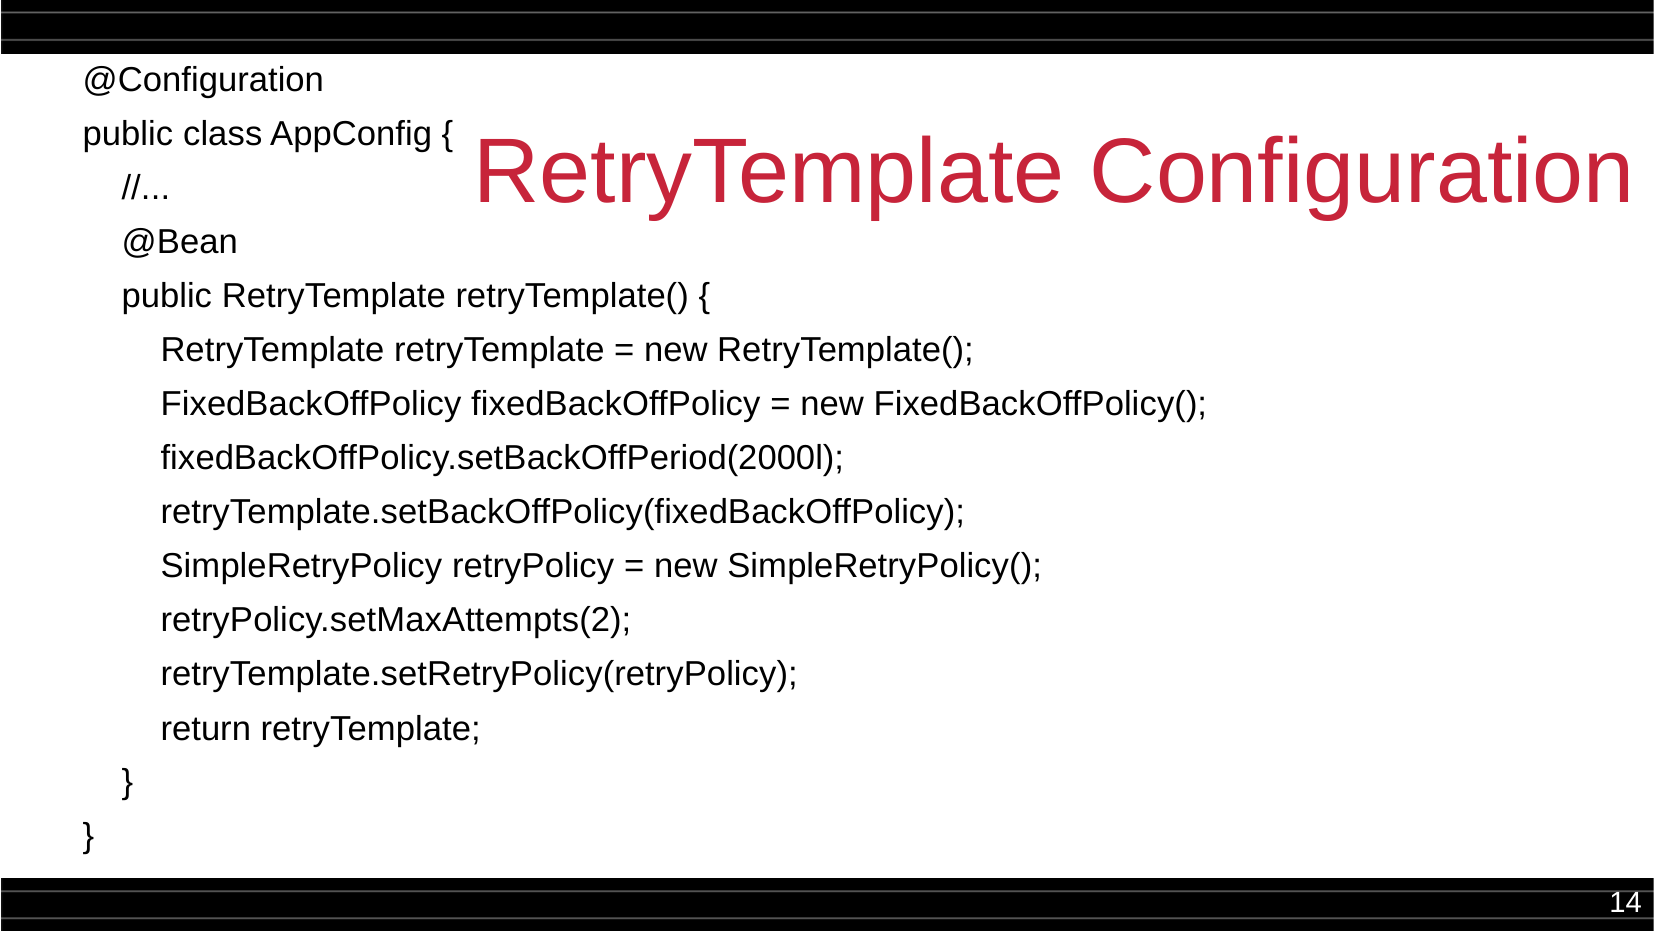

@Configuration
public class AppConfig {
 //...
 @Bean
 public RetryTemplate retryTemplate() {
 RetryTemplate retryTemplate = new RetryTemplate();
 FixedBackOffPolicy fixedBackOffPolicy = new FixedBackOffPolicy();
 fixedBackOffPolicy.setBackOffPeriod(2000l);
 retryTemplate.setBackOffPolicy(fixedBackOffPolicy);
 SimpleRetryPolicy retryPolicy = new SimpleRetryPolicy();
 retryPolicy.setMaxAttempts(2);
 retryTemplate.setRetryPolicy(retryPolicy);
 return retryTemplate;
 }
}
# RetryTemplate Configuration